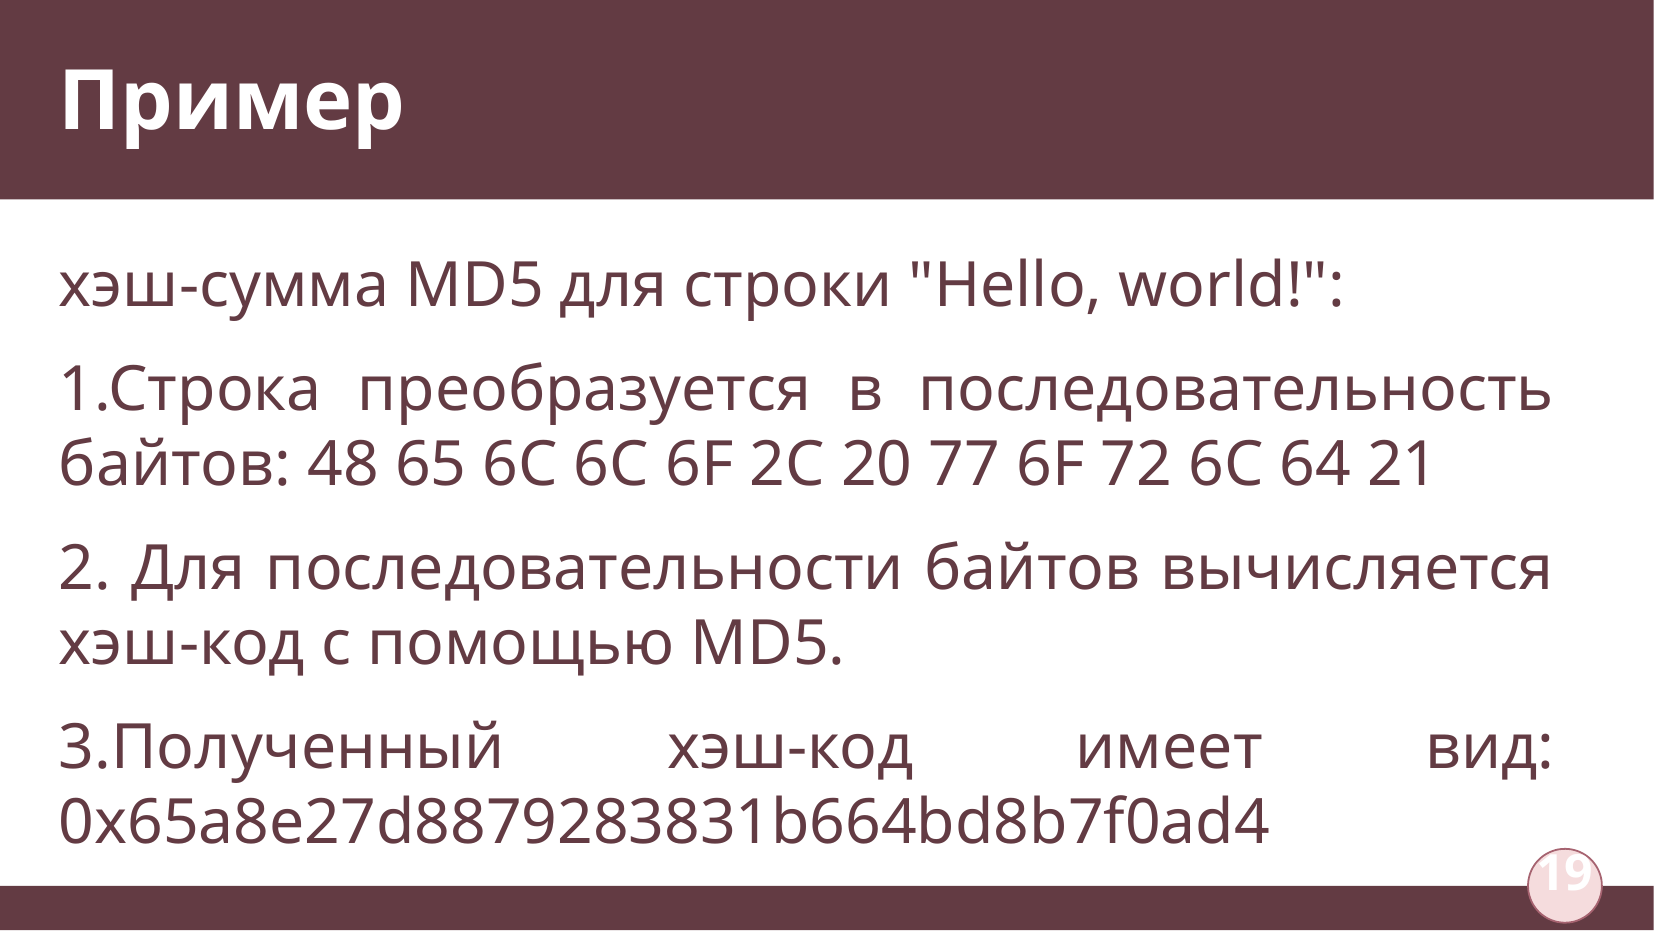

# Пример
хэш-сумма MD5 для строки "Hello, world!":
1.Строка преобразуется в последовательность байтов: 48 65 6C 6C 6F 2C 20 77 6F 72 6C 64 21
2. Для последовательности байтов вычисляется хэш-код с помощью MD5.
3.Полученный хэш-код имеет вид: 0x65a8e27d8879283831b664bd8b7f0ad4